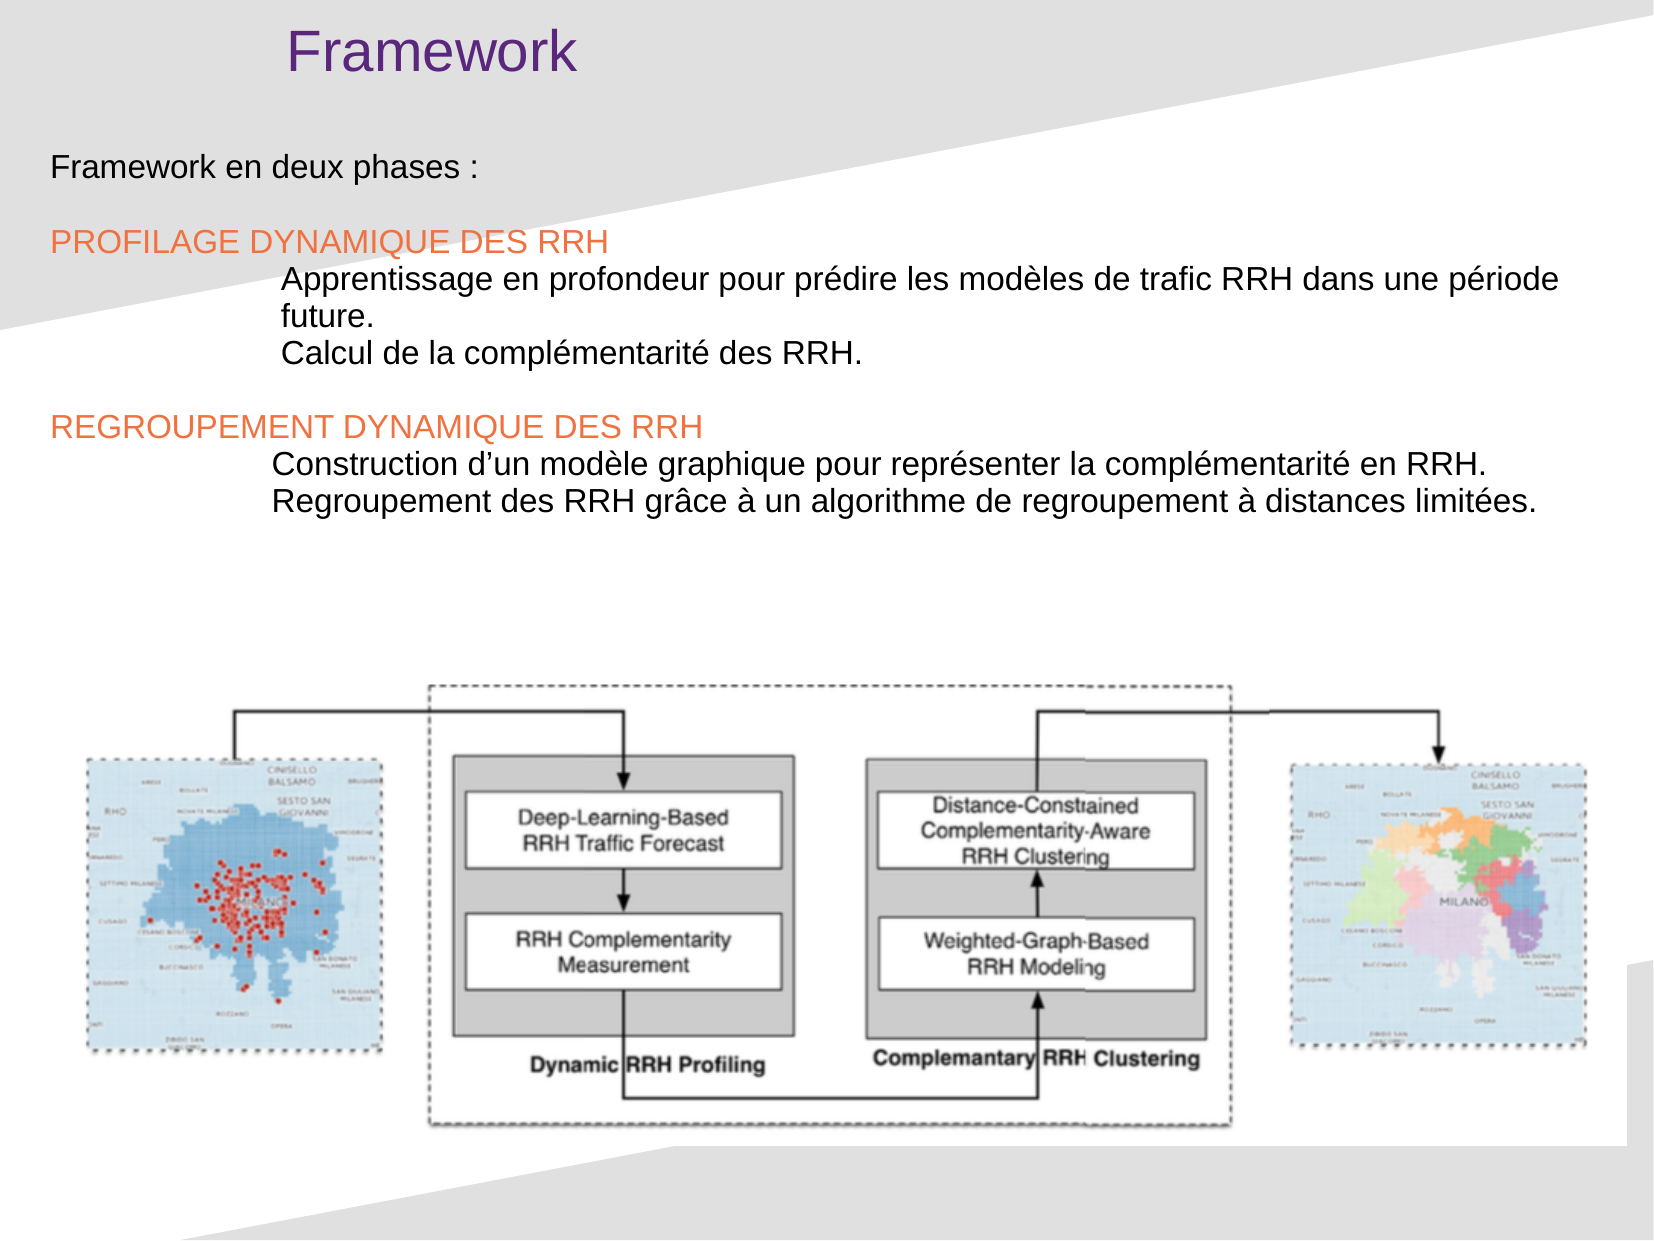

Framework
Framework en deux phases :
PROFILAGE DYNAMIQUE DES RRH
			 Apprentissage en profondeur pour prédire les modèles de trafic RRH dans une période 	 future.
			 Calcul de la complémentarité des RRH.
REGROUPEMENT DYNAMIQUE DES RRH
			Construction d’un modèle graphique pour représenter la complémentarité en RRH.
			Regroupement des RRH grâce à un algorithme de regroupement à distances limitées.